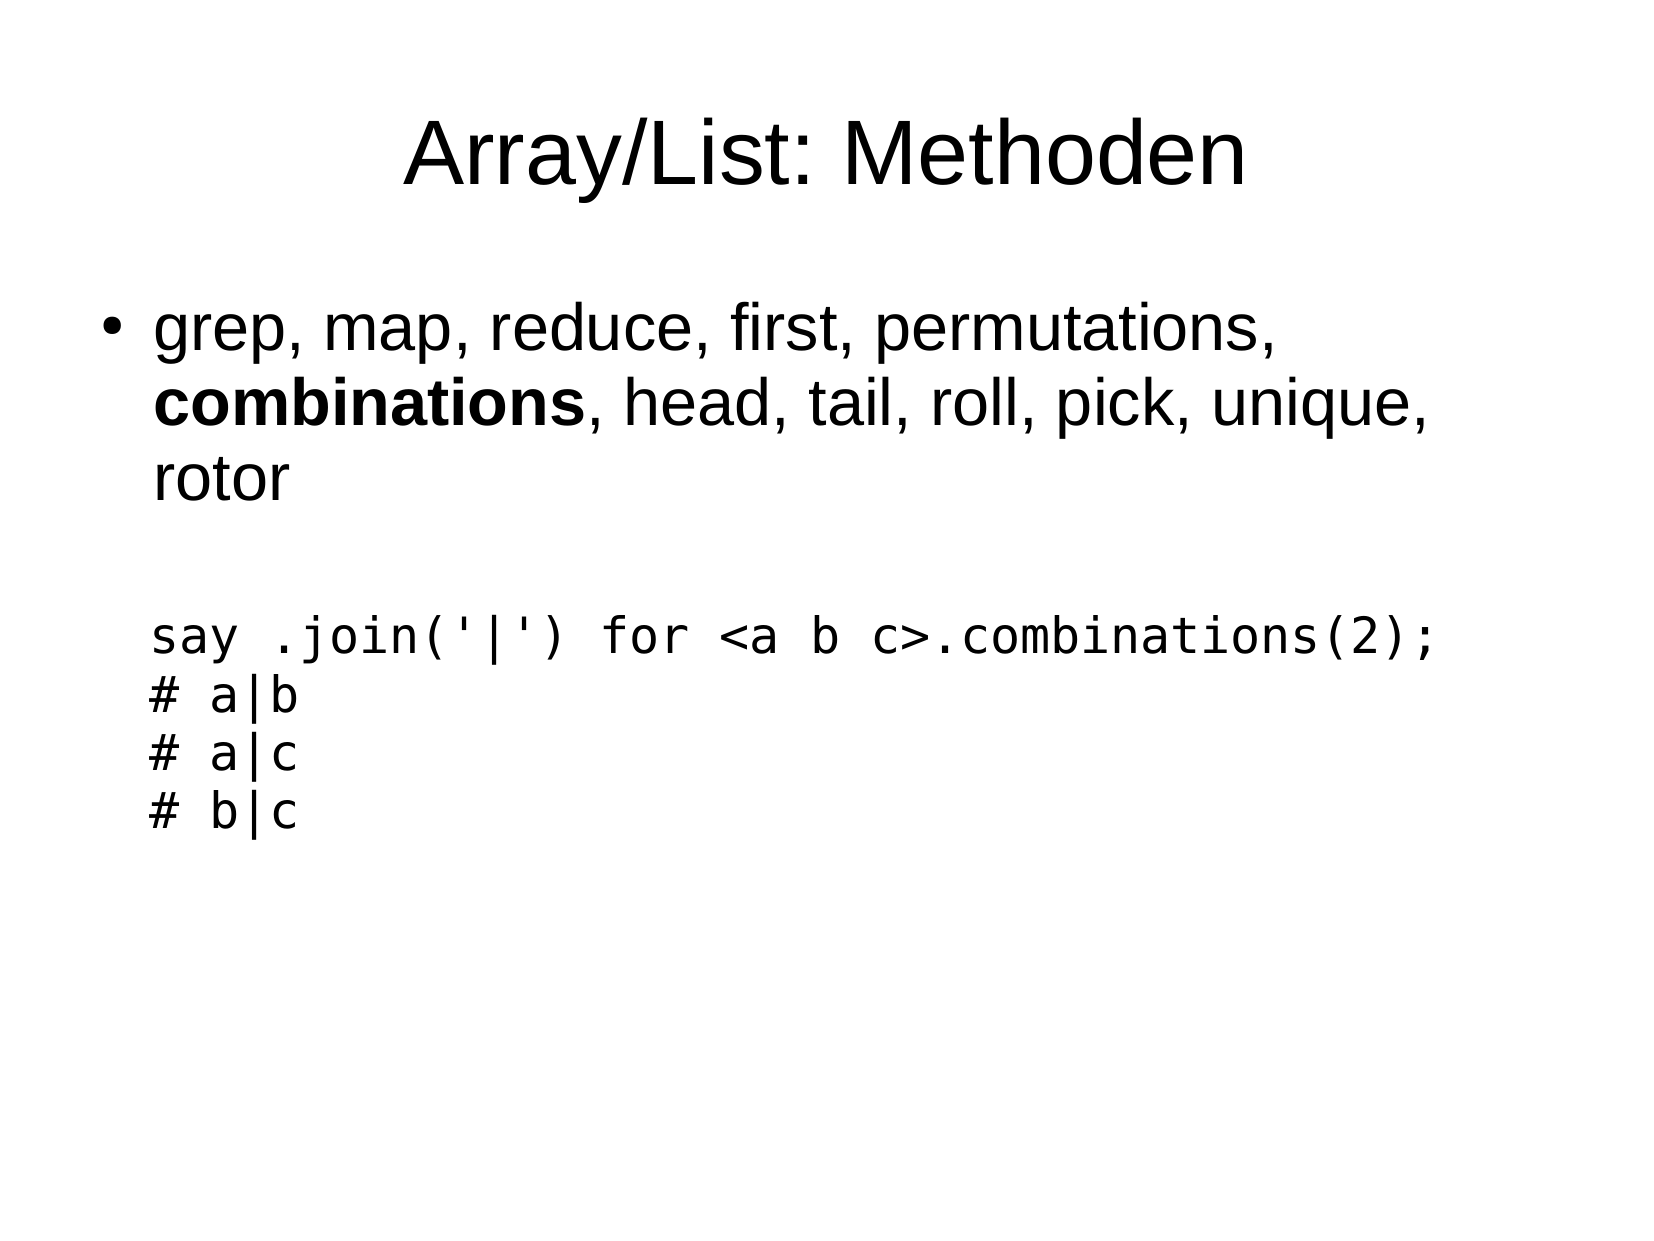

# Array/List: Methoden
grep, map, reduce, first, permutations, combinations, head, tail, roll, pick, unique, rotor
say .join('|') for <a b c>.combinations(2);
# a|b
# a|c
# b|c